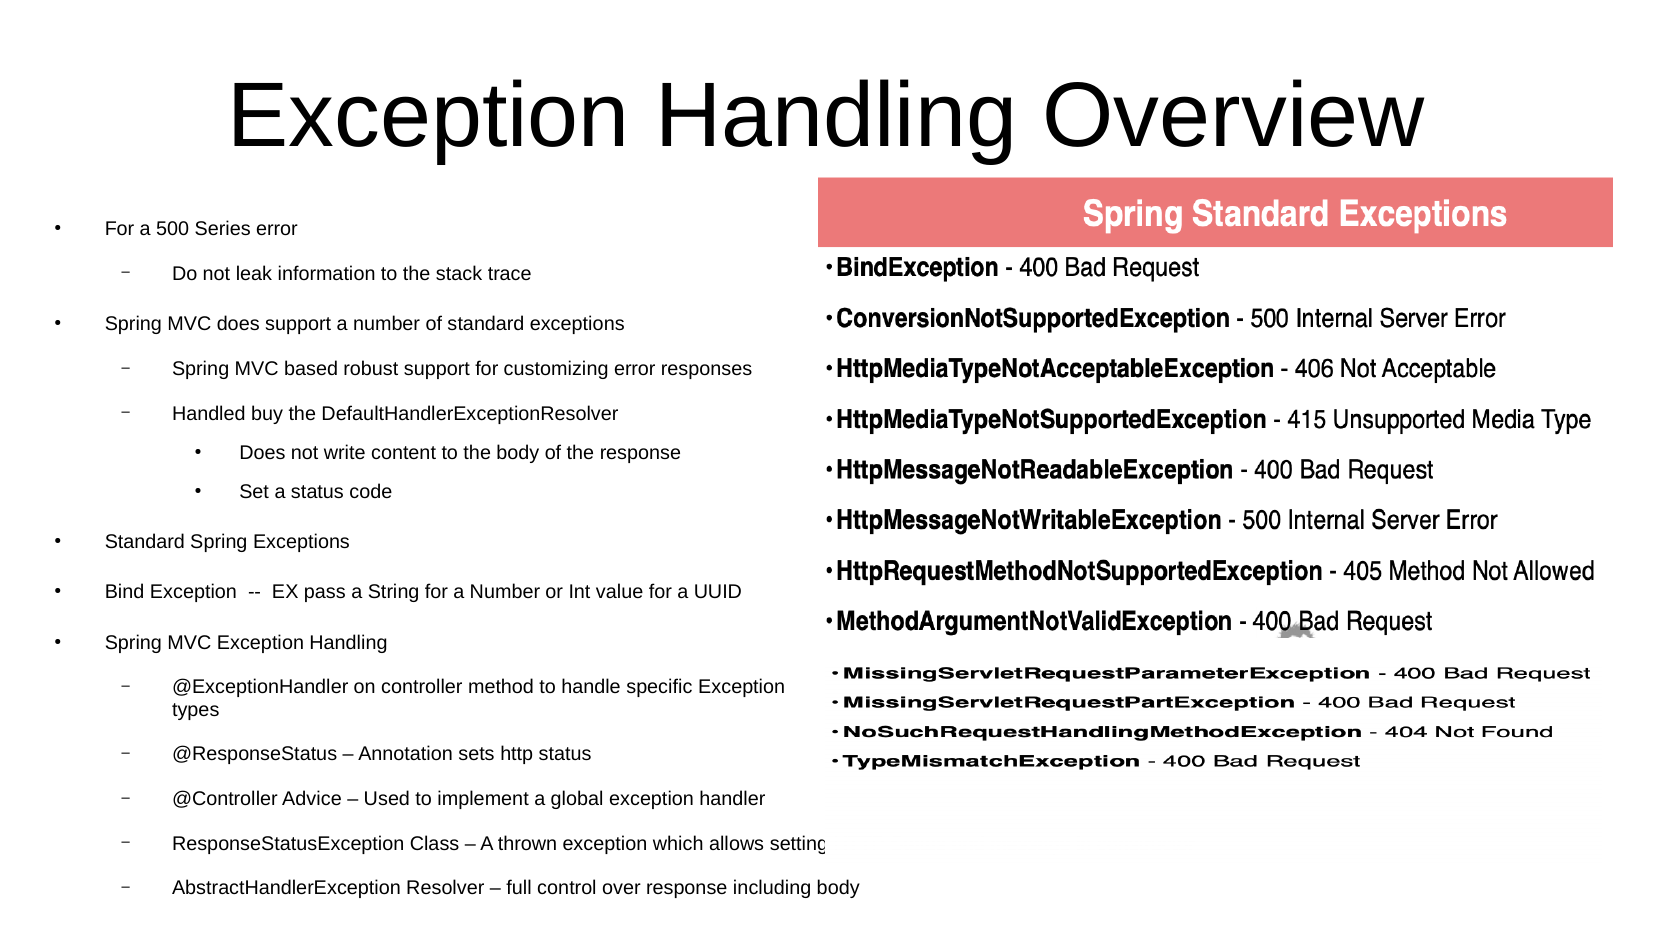

# Exception Handling Overview
For a 500 Series error
Do not leak information to the stack trace
Spring MVC does support a number of standard exceptions
Spring MVC based robust support for customizing error responses
Handled buy the DefaultHandlerExceptionResolver
Does not write content to the body of the response
Set a status code
Standard Spring Exceptions
Bind Exception -- EX pass a String for a Number or Int value for a UUID
Spring MVC Exception Handling
@ExceptionHandler on controller method to handle specific Exception
types
@ResponseStatus – Annotation sets http status
@Controller Advice – Used to implement a global exception handler
ResponseStatusException Class – A thrown exception which allows setting HTTP Status and message in constructor
AbstractHandlerException Resolver – full control over response including body